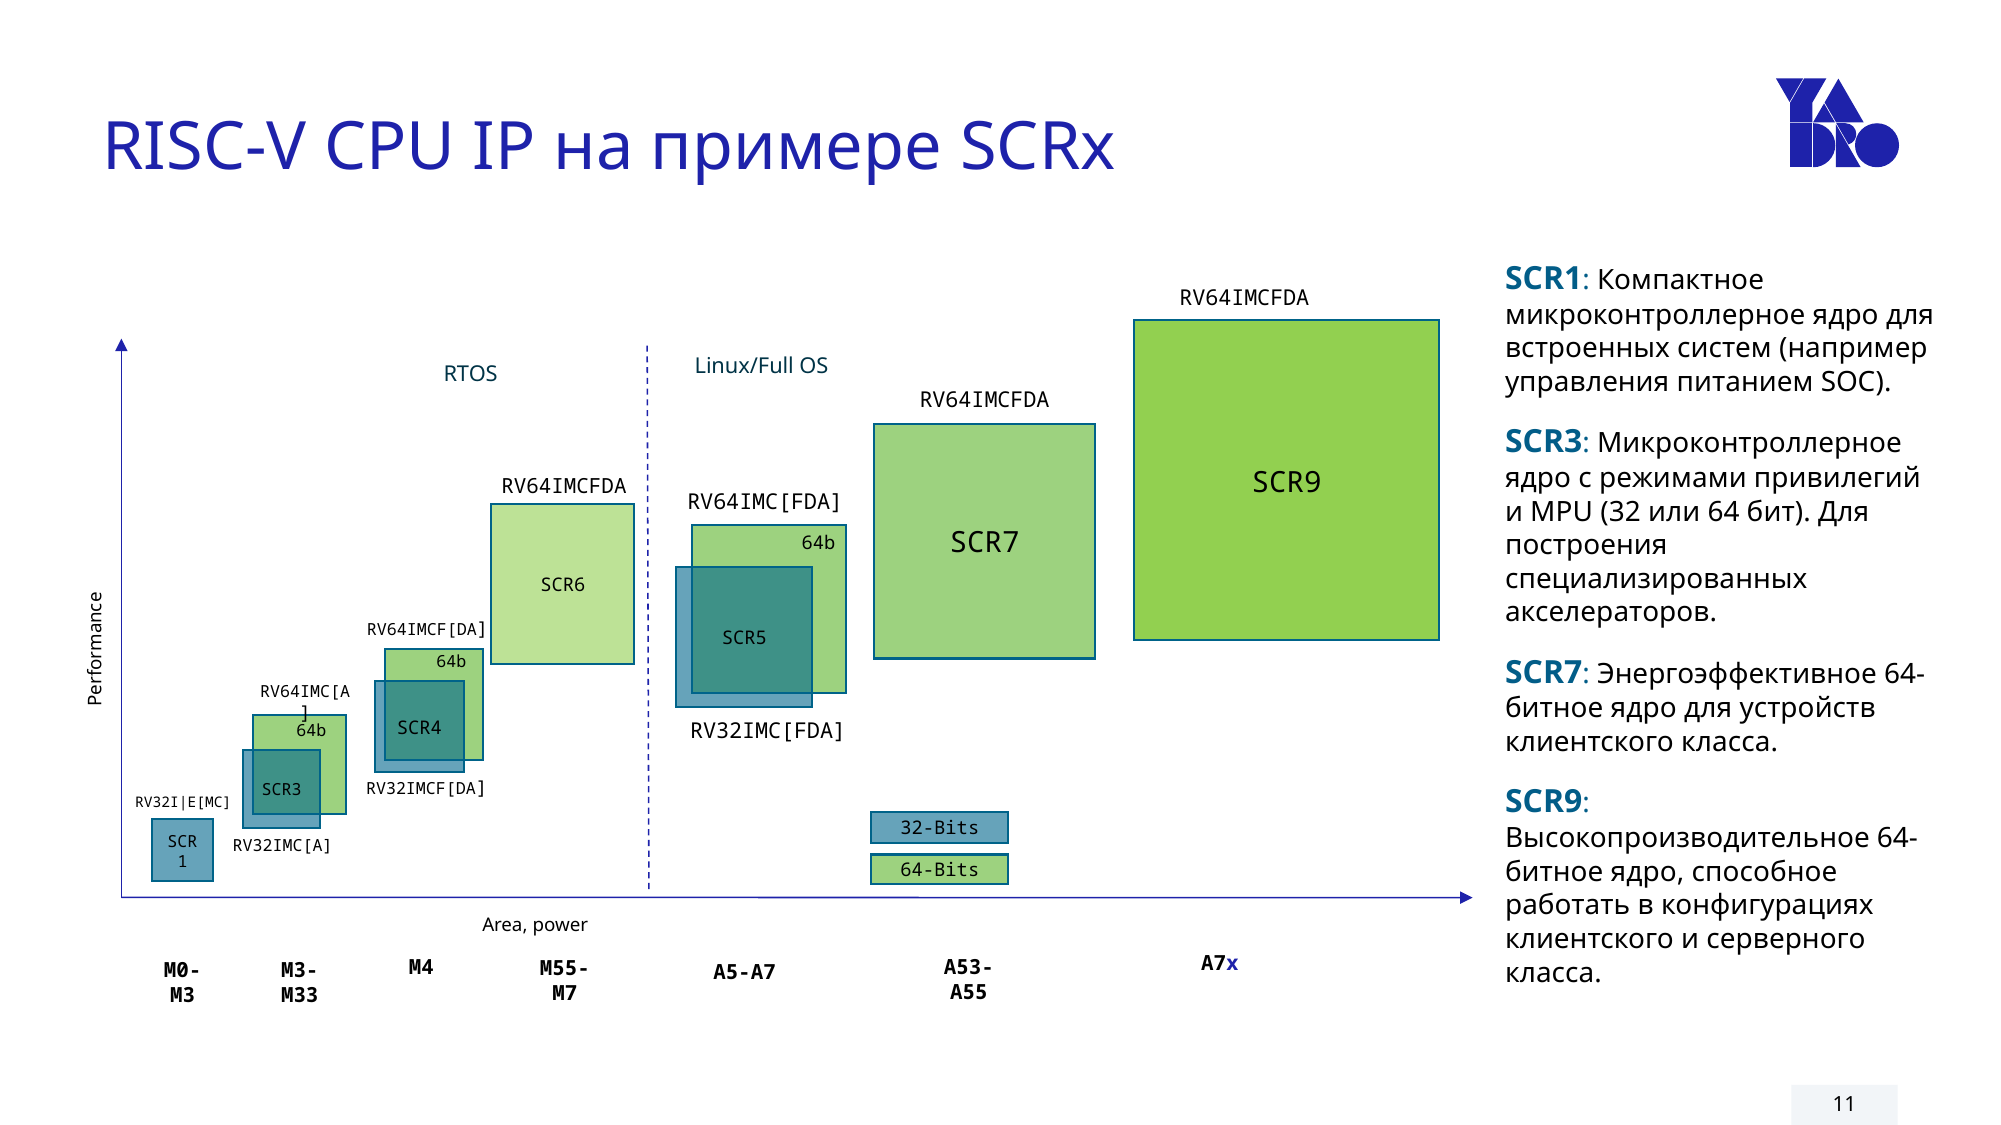

# RISC-V CPU IP на примере SCRx
SCR1: Компактное микроконтроллерное ядро для встроенных систем (например управления питанием SOC).
SCR3: Микроконтроллерное ядро с режимами привилегий и MPU (32 или 64 бит). Для построения специализированных акселераторов.
SCR7: Энергоэффективное 64-битное ядро для устройств клиентского класса.
SCR9: Высокопроизводительное 64-битное ядро, способное работать в конфигурациях клиентского и серверного класса.
RV64IMCFDA
SCR9
Linux/Full OS
RTOS
RV64IMCFDA
SCR7
RV64IMCFDA
RV64IMC[FDA]
SCR6
64b
Performance
SCR5
RV64IMCF[DA]
64b
RV64IMC[A]
SCR4
RV32IMC[FDA]
64b
SCR3
RV32IMCF[DA]
RV32I|E[MC]
32-Bits
SCR1
RV32IMC[A]
64-Bits
Area, power
A7x
M4
A53-A55
M55-M7
M3-M33
M0-M3
A5-A7